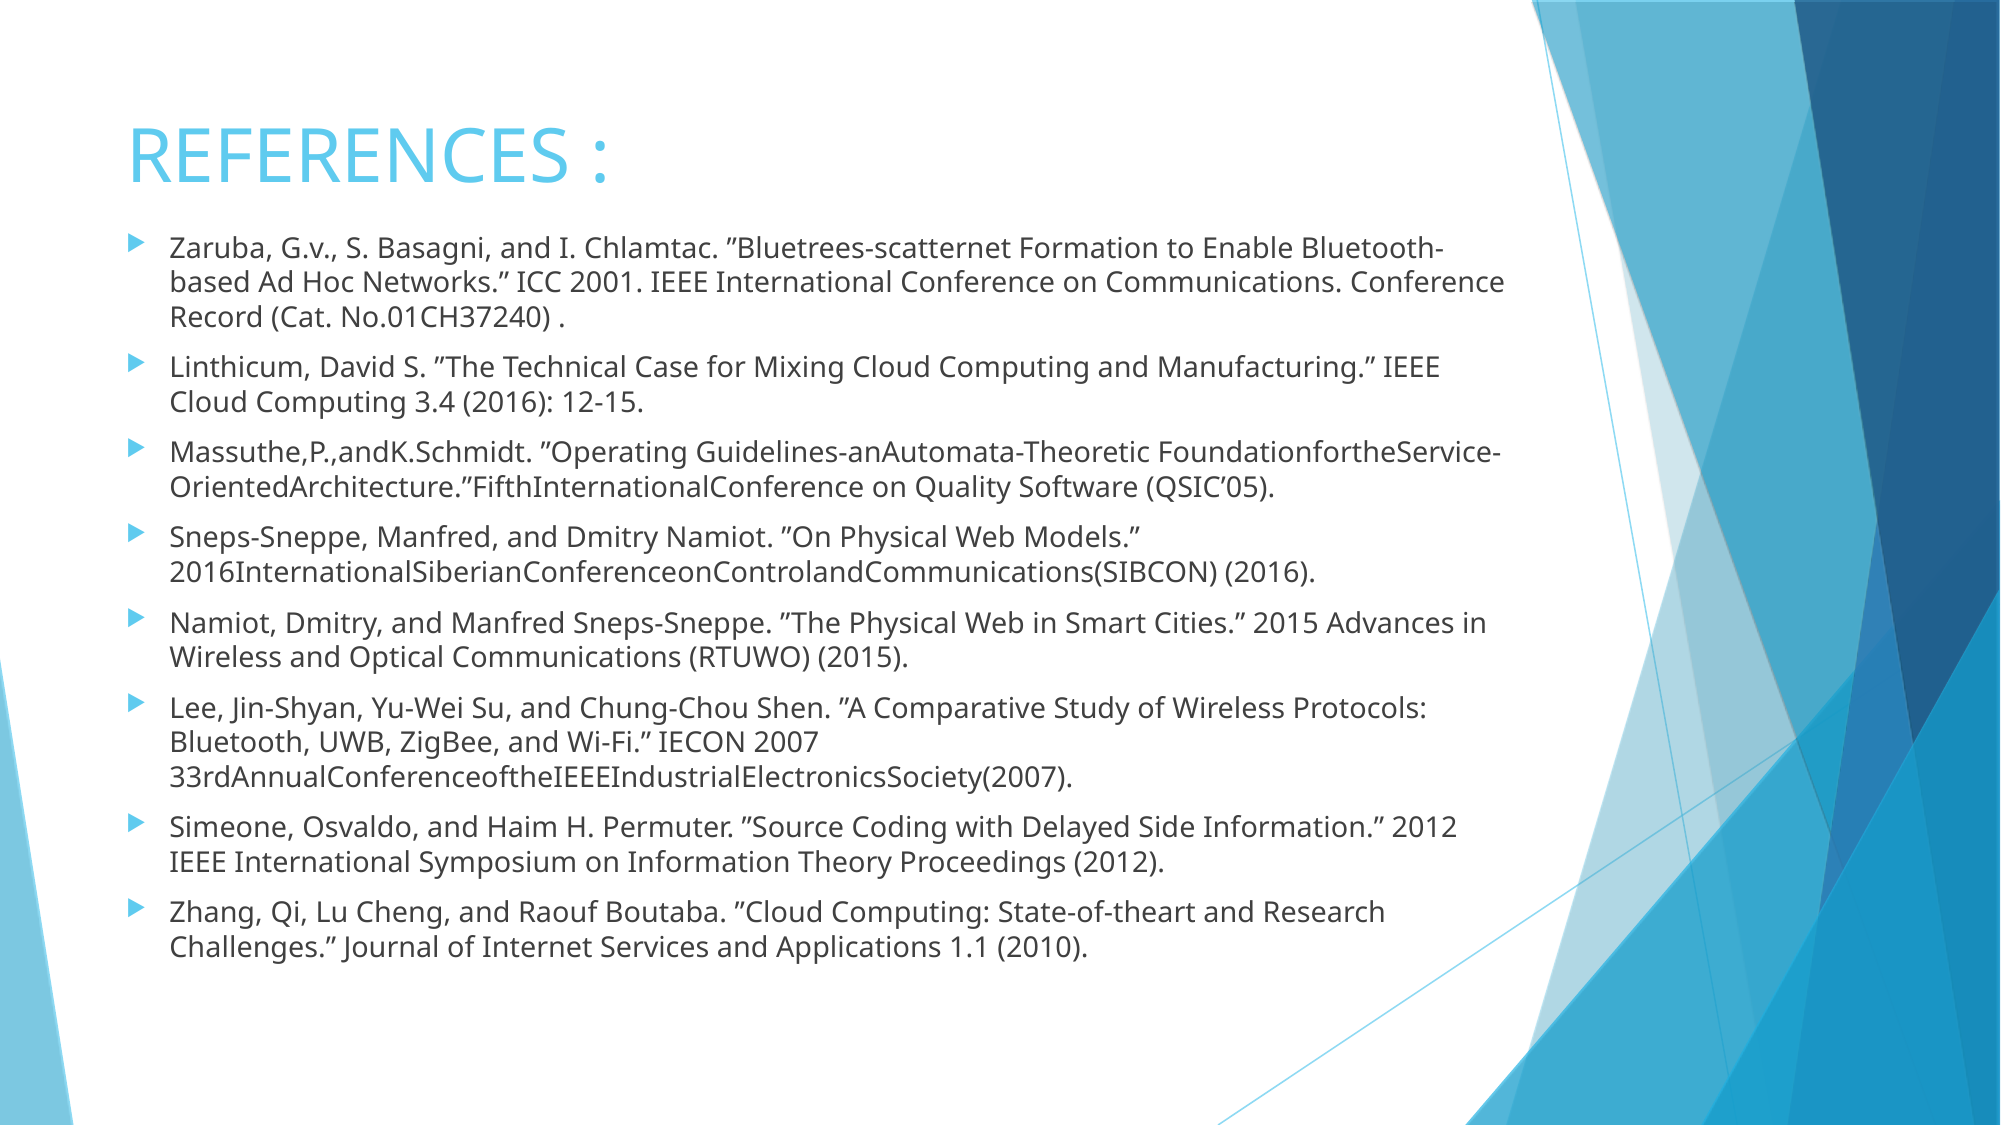

# REFERENCES :
Zaruba, G.v., S. Basagni, and I. Chlamtac. ”Bluetrees-scatternet Formation to Enable Bluetooth-based Ad Hoc Networks.” ICC 2001. IEEE International Conference on Communications. Conference Record (Cat. No.01CH37240) .
Linthicum, David S. ”The Technical Case for Mixing Cloud Computing and Manufacturing.” IEEE Cloud Computing 3.4 (2016): 12-15.
Massuthe,P.,andK.Schmidt. ”Operating Guidelines-anAutomata-Theoretic FoundationfortheService-OrientedArchitecture.”FifthInternationalConference on Quality Software (QSIC’05).
Sneps-Sneppe, Manfred, and Dmitry Namiot. ”On Physical Web Models.” 2016InternationalSiberianConferenceonControlandCommunications(SIBCON) (2016).
Namiot, Dmitry, and Manfred Sneps-Sneppe. ”The Physical Web in Smart Cities.” 2015 Advances in Wireless and Optical Communications (RTUWO) (2015).
Lee, Jin-Shyan, Yu-Wei Su, and Chung-Chou Shen. ”A Comparative Study of Wireless Protocols: Bluetooth, UWB, ZigBee, and Wi-Fi.” IECON 2007 33rdAnnualConferenceoftheIEEEIndustrialElectronicsSociety(2007).
Simeone, Osvaldo, and Haim H. Permuter. ”Source Coding with Delayed Side Information.” 2012 IEEE International Symposium on Information Theory Proceedings (2012).
Zhang, Qi, Lu Cheng, and Raouf Boutaba. ”Cloud Computing: State-of-theart and Research Challenges.” Journal of Internet Services and Applications 1.1 (2010).